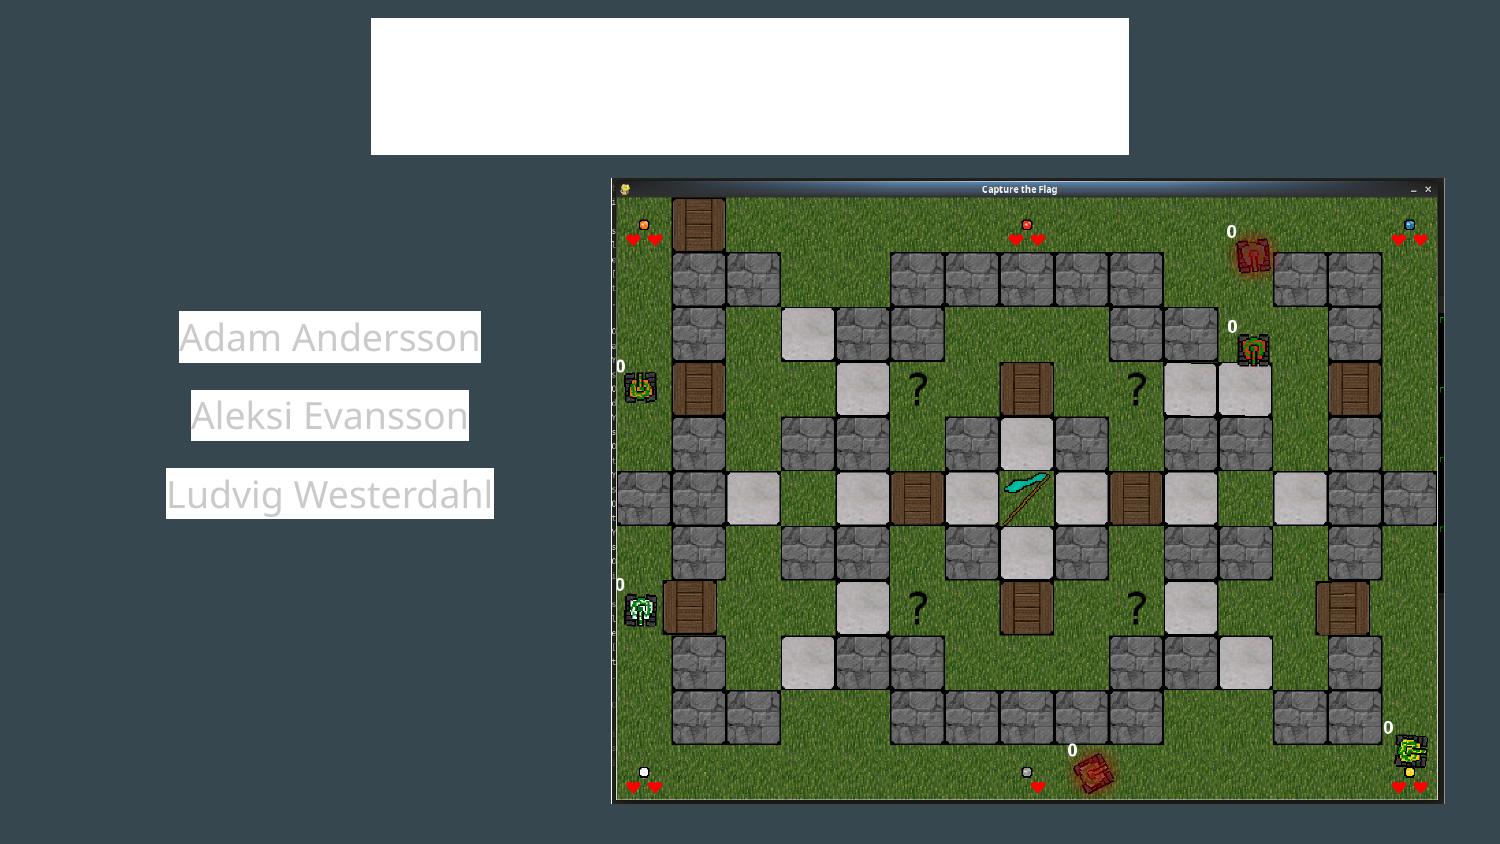

# Capture the flag
Adam Andersson
Aleksi Evansson
Ludvig Westerdahl